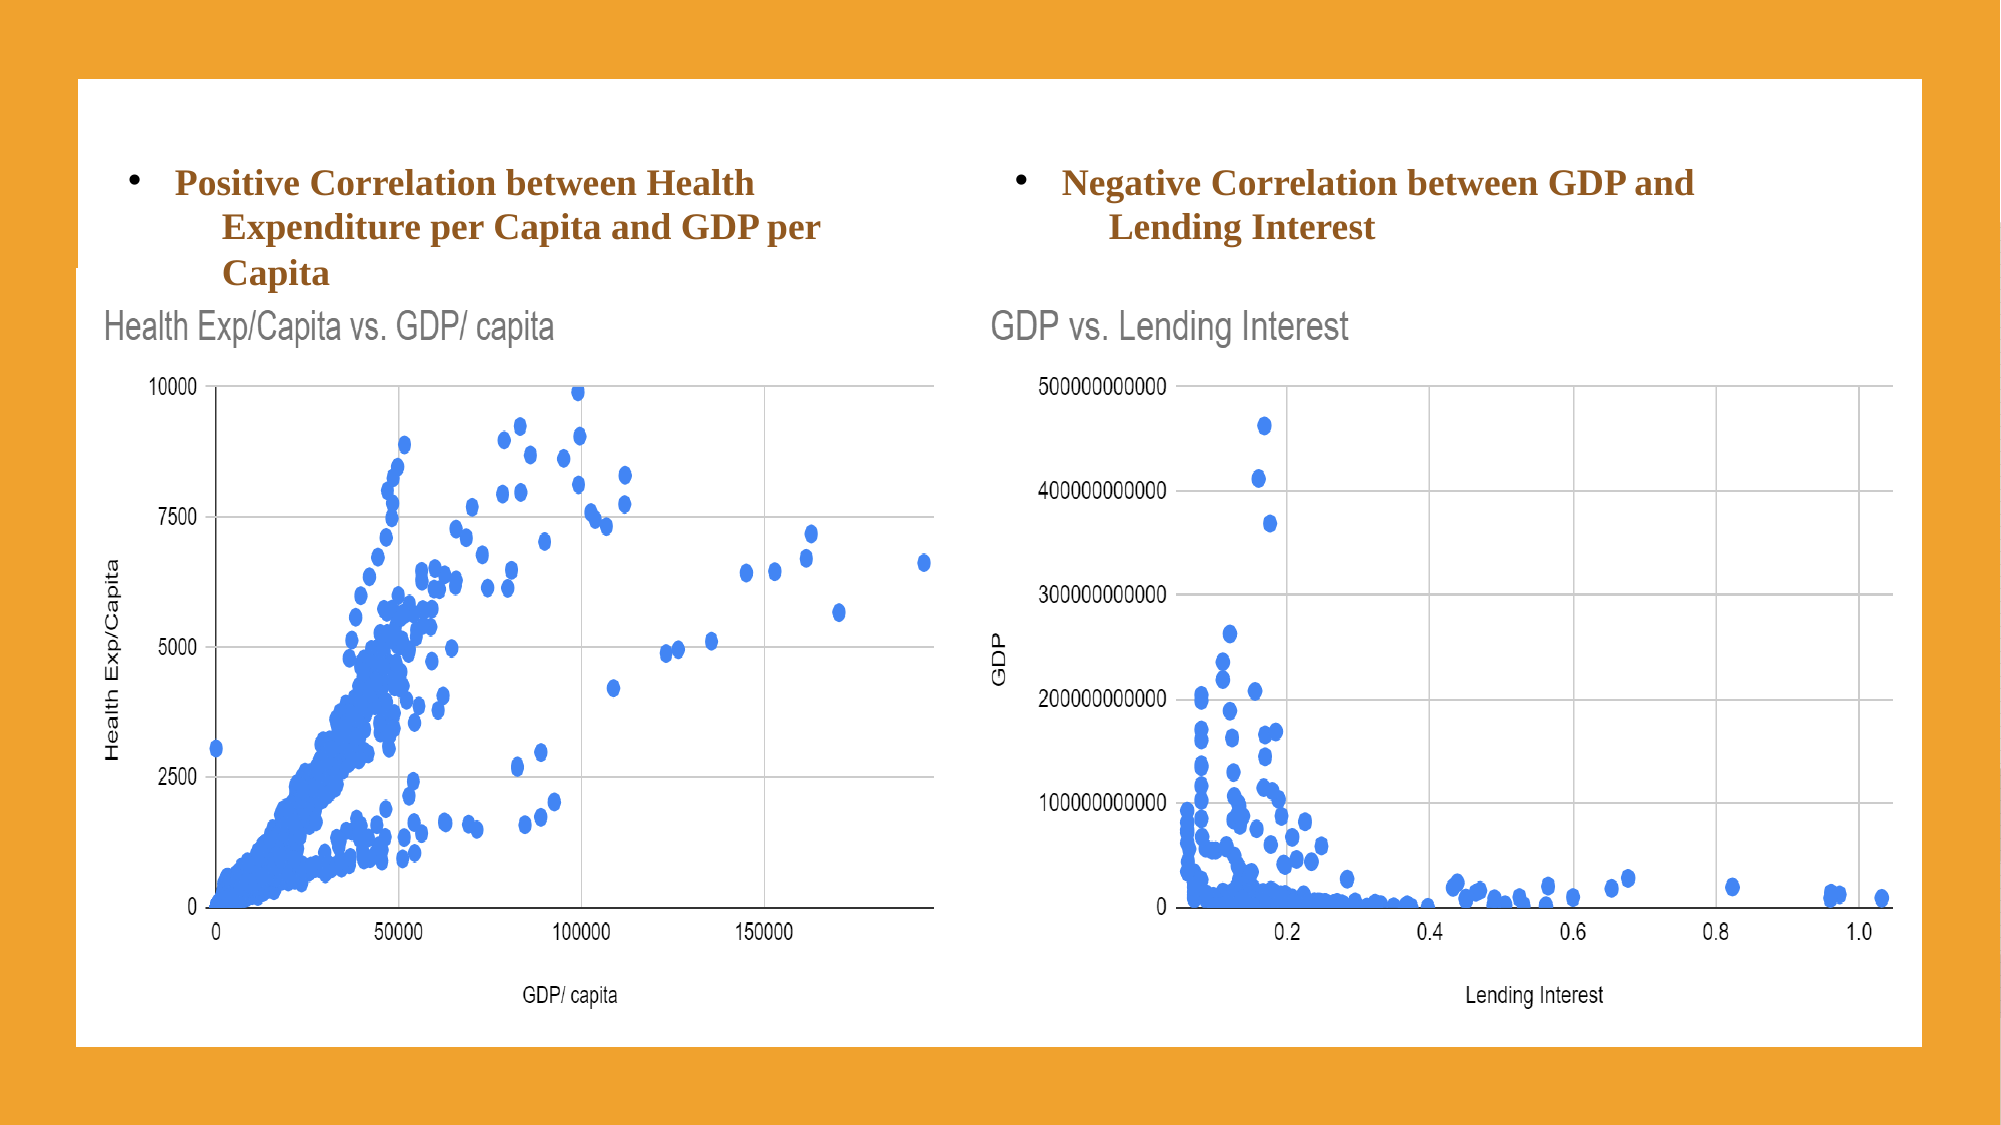

Positive Correlation between Health Expenditure per Capita and GDP per Capita
Negative Correlation between GDP and Lending Interest